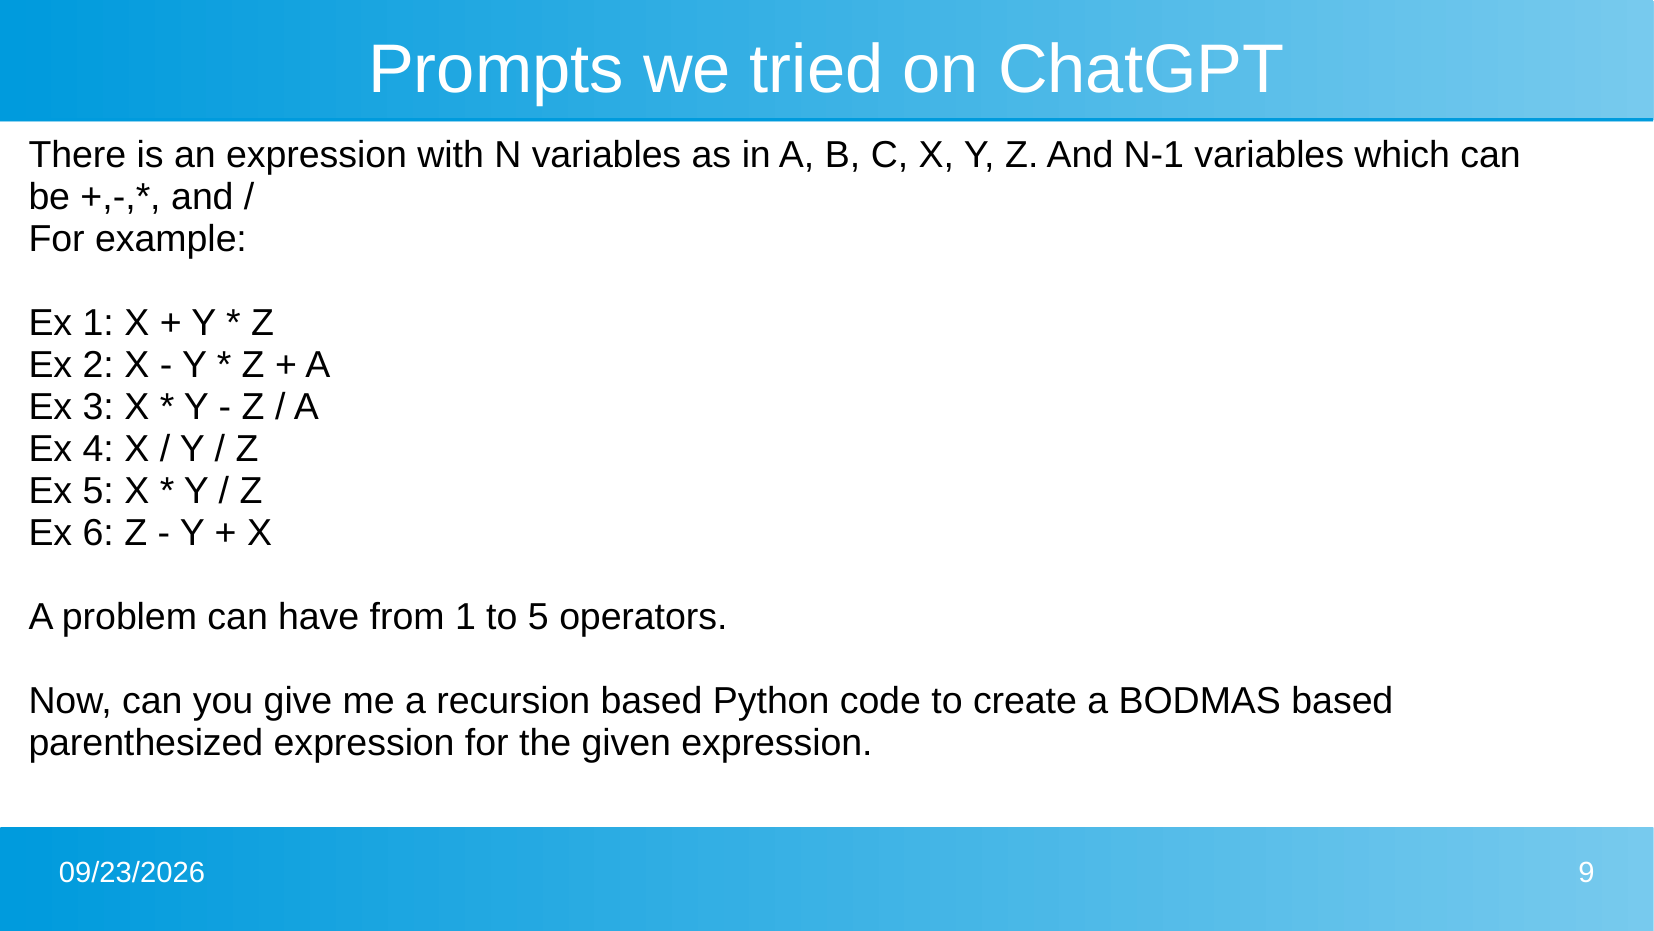

# Prompts we tried on ChatGPT
There is an expression with N variables as in A, B, C, X, Y, Z. And N-1 variables which can be +,-,*, and /
For example:
Ex 1: X + Y * Z
Ex 2: X - Y * Z + A
Ex 3: X * Y - Z / A
Ex 4: X / Y / Z
Ex 5: X * Y / Z
Ex 6: Z - Y + X
A problem can have from 1 to 5 operators.
Now, can you give me a recursion based Python code to create a BODMAS based parenthesized expression for the given expression.
9